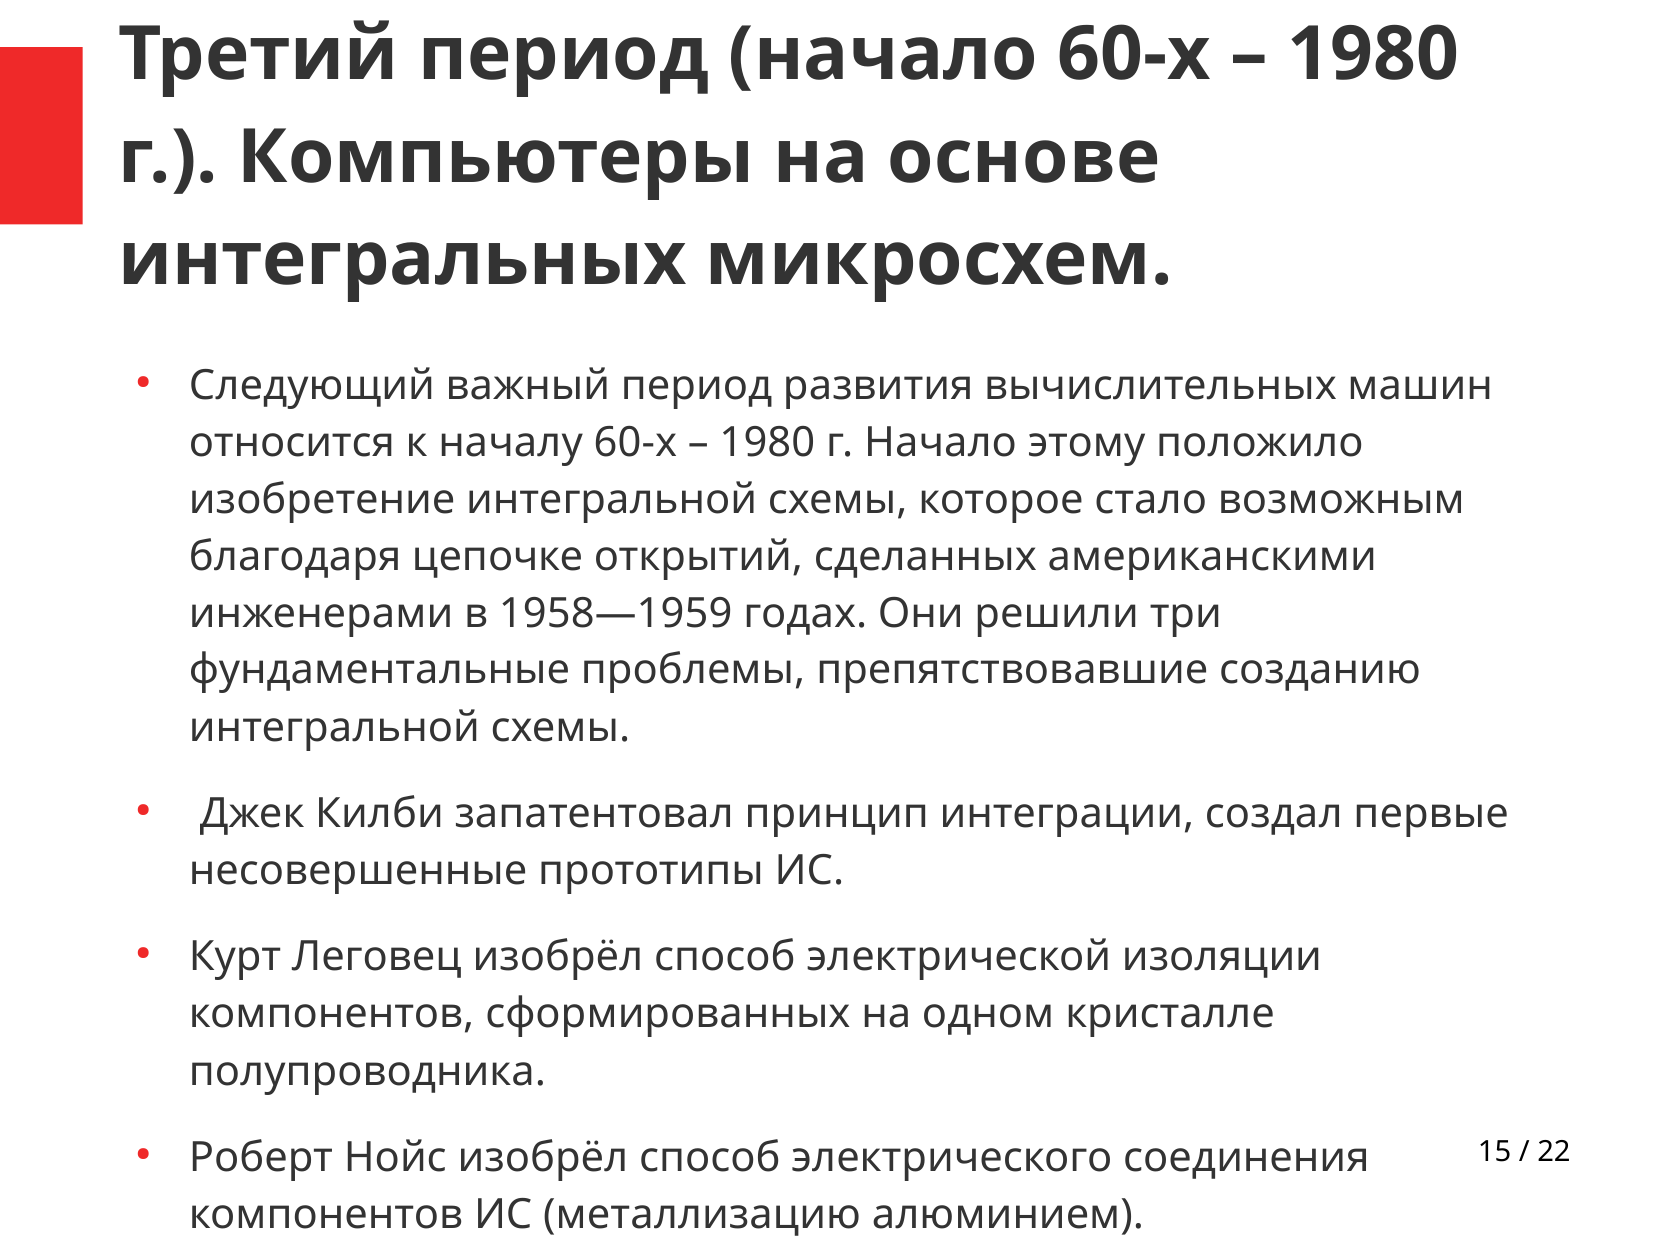

# Третий период (начало 60-х – 1980 г.). Компьютеры на основе интегральных микросхем.
Следующий важный период развития вычислительных машин относится к началу 60-х – 1980 г. Начало этому положило изобретение интегральной схемы, которое стало возможным благодаря цепочке открытий, сделанных американскими инженерами в 1958—1959 годах. Они решили три фундаментальные проблемы, препятствовавшие созданию интегральной схемы.
 Джек Килби запатентовал принцип интеграции, создал первые несовершенные прототипы ИС.
Курт Леговец изобрёл способ электрической изоляции компонентов, сформированных на одном кристалле полупроводника.
Роберт Нойс изобрёл способ электрического соединения компонентов ИС (металлизацию алюминием).
15